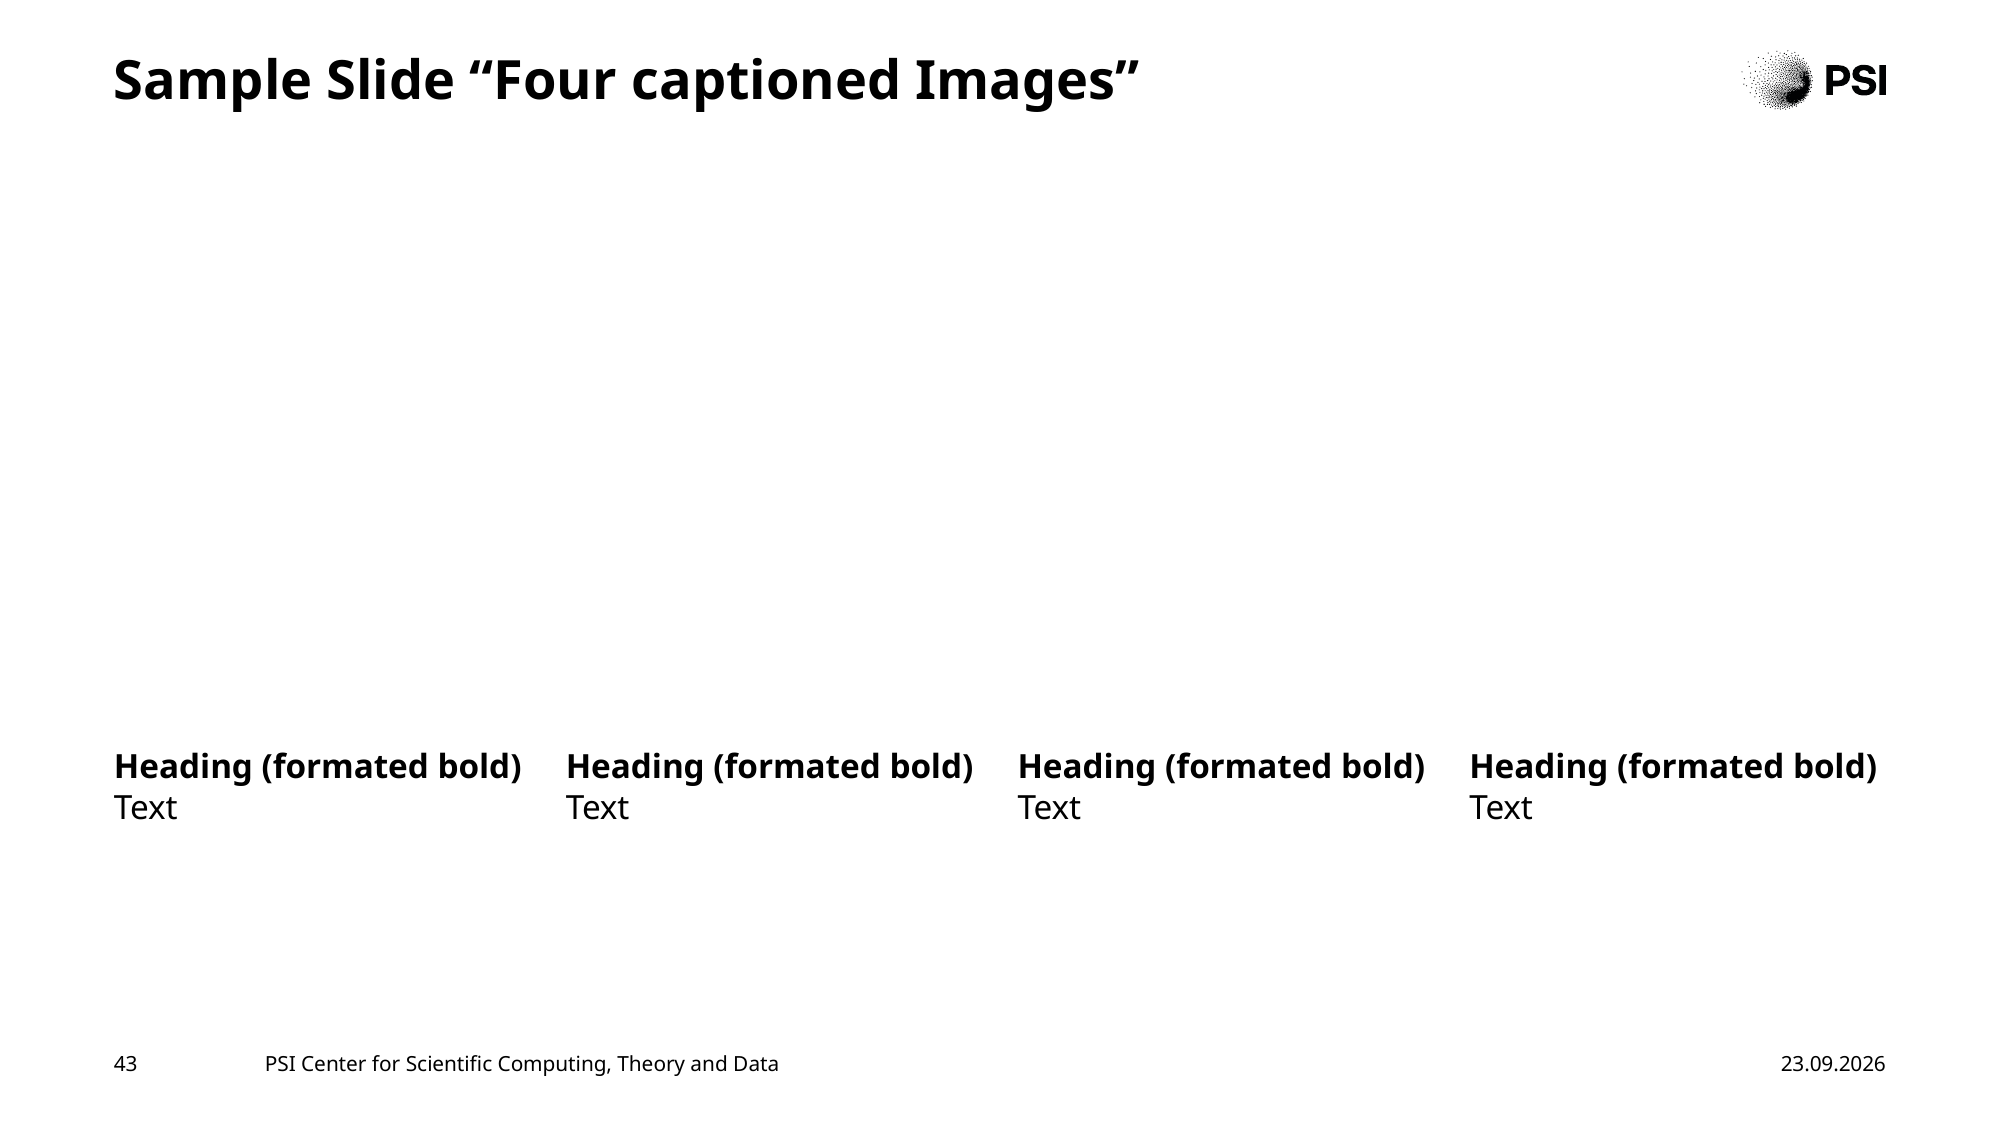

# Sample Slide “Four captioned Images”
Heading (formated bold)
Text
Heading (formated bold)
Text
Heading (formated bold)
Text
Heading (formated bold)
Text
43
PSI Center for Scientific Computing, Theory and Data